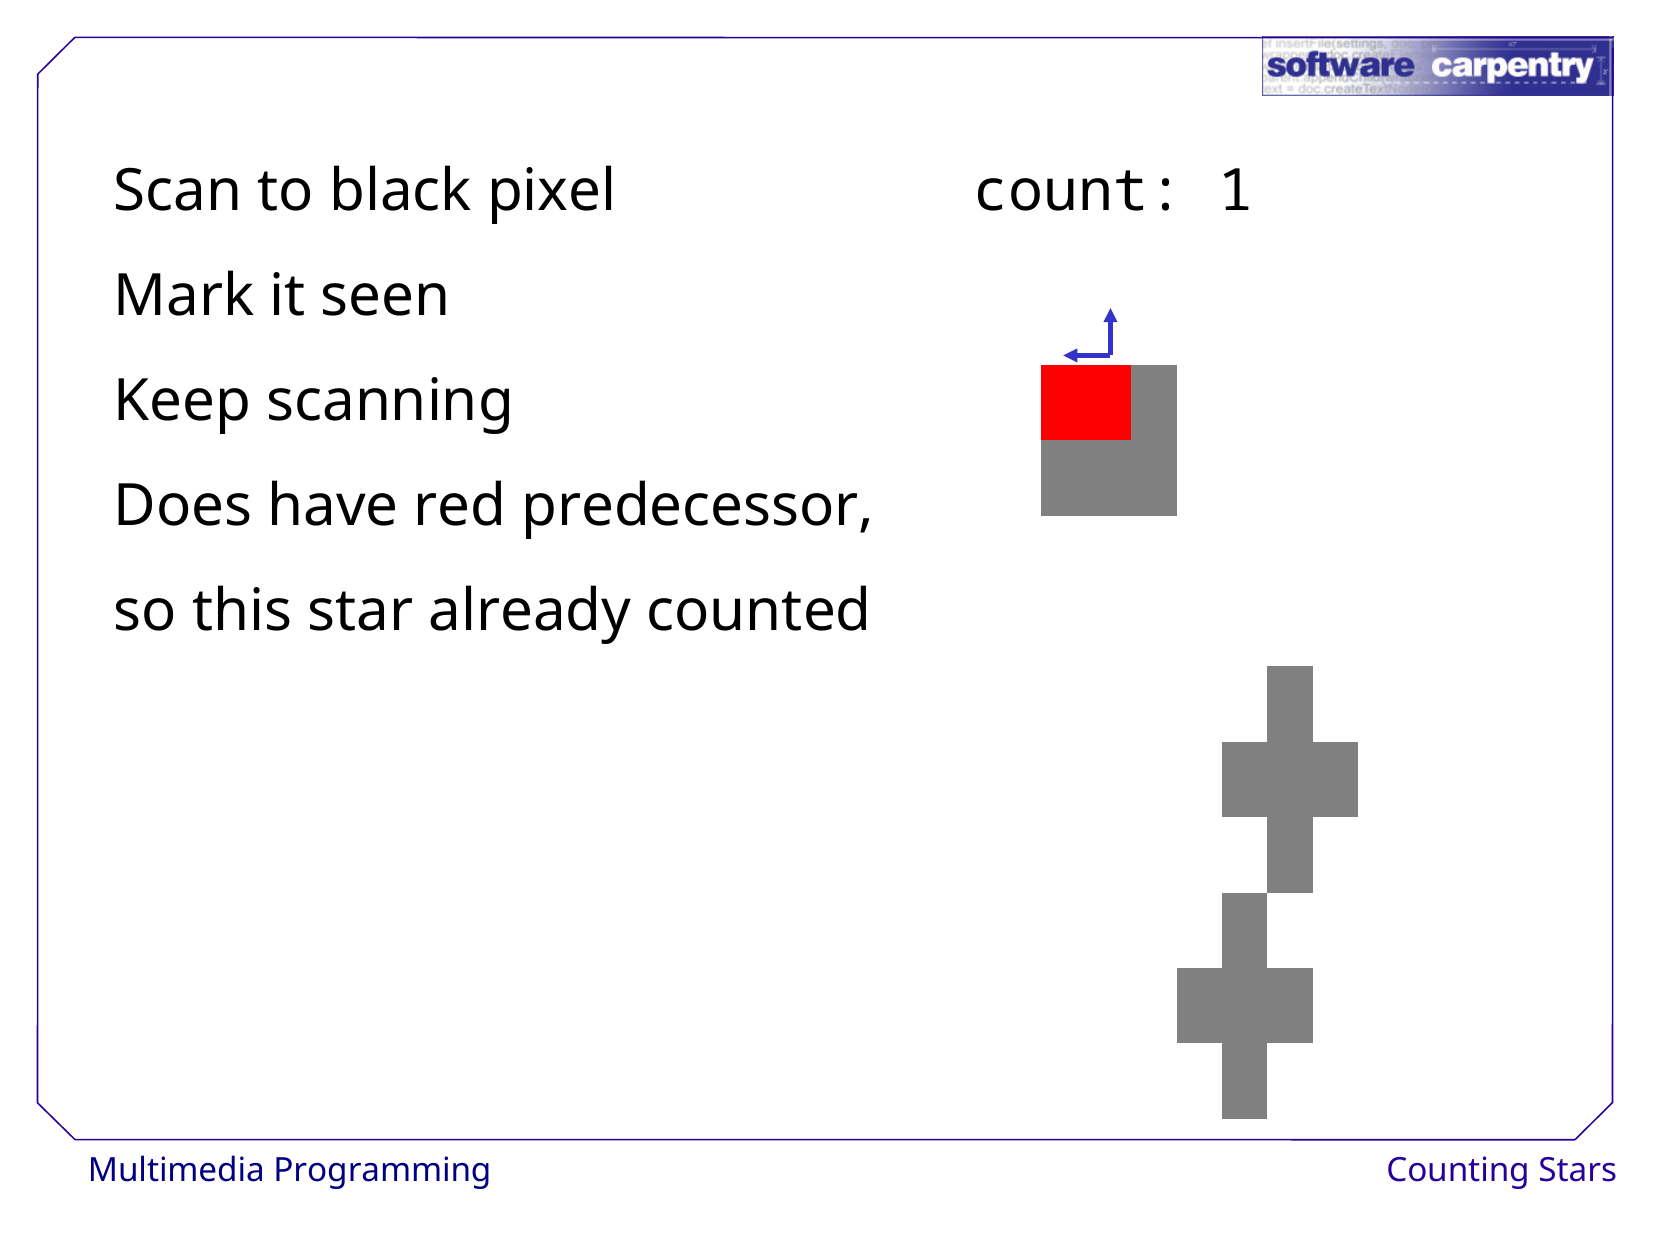

Scan to black pixel
Mark it seen
Keep scanning
Does have red predecessor,
so this star already counted
count: 1
| | | | | | | | | | |
| --- | --- | --- | --- | --- | --- | --- | --- | --- | --- |
| | | | | | | | | | |
| | | | | | | | | | |
| | | | | | | | | | |
| | | | | | | | | | |
| | | | | | | | | | |
| | | | | | | | | | |
| | | | | | | | | | |
| | | | | | | | | | |
| | | | | | | | | | |
| | | | | | | | | | |
| | | | | | | | | | |